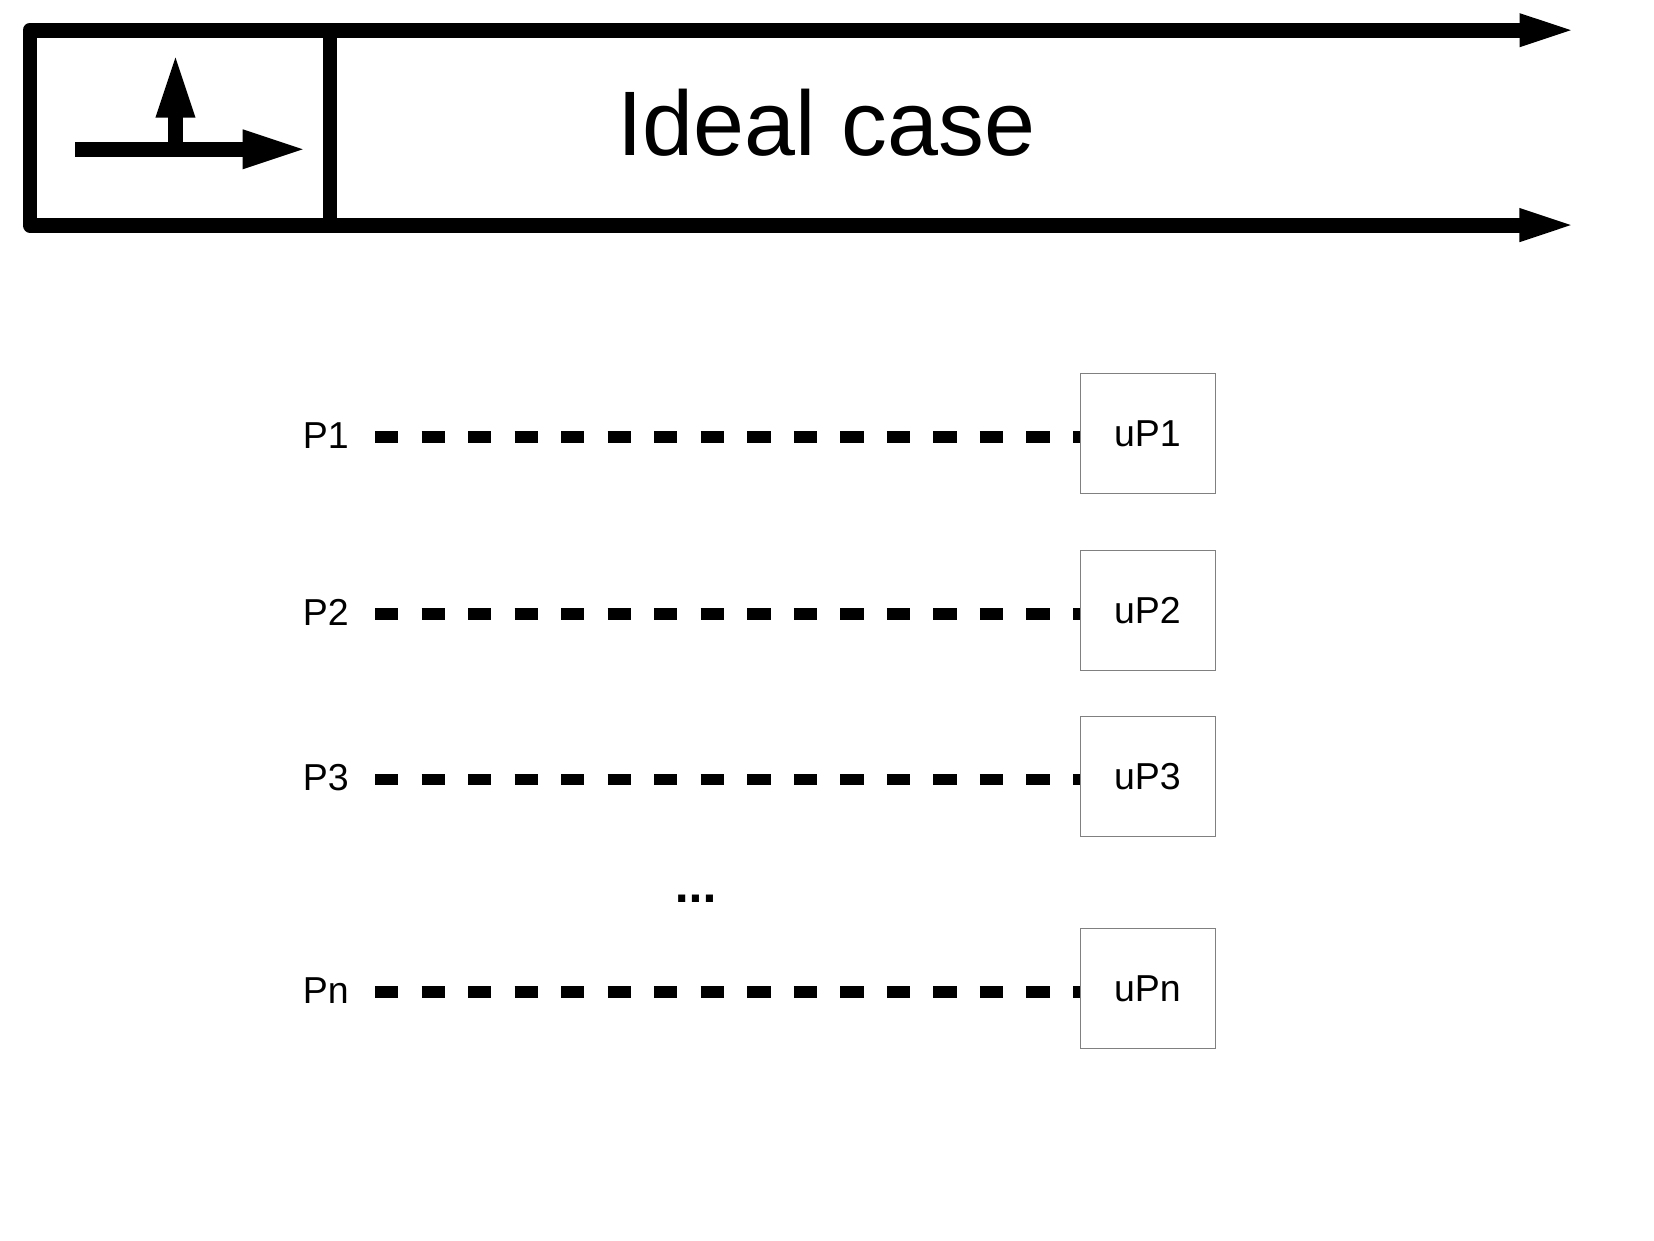

# Ideal case
uP1
P1
uP2
P2
uP3
P3
...
uPn
Pn